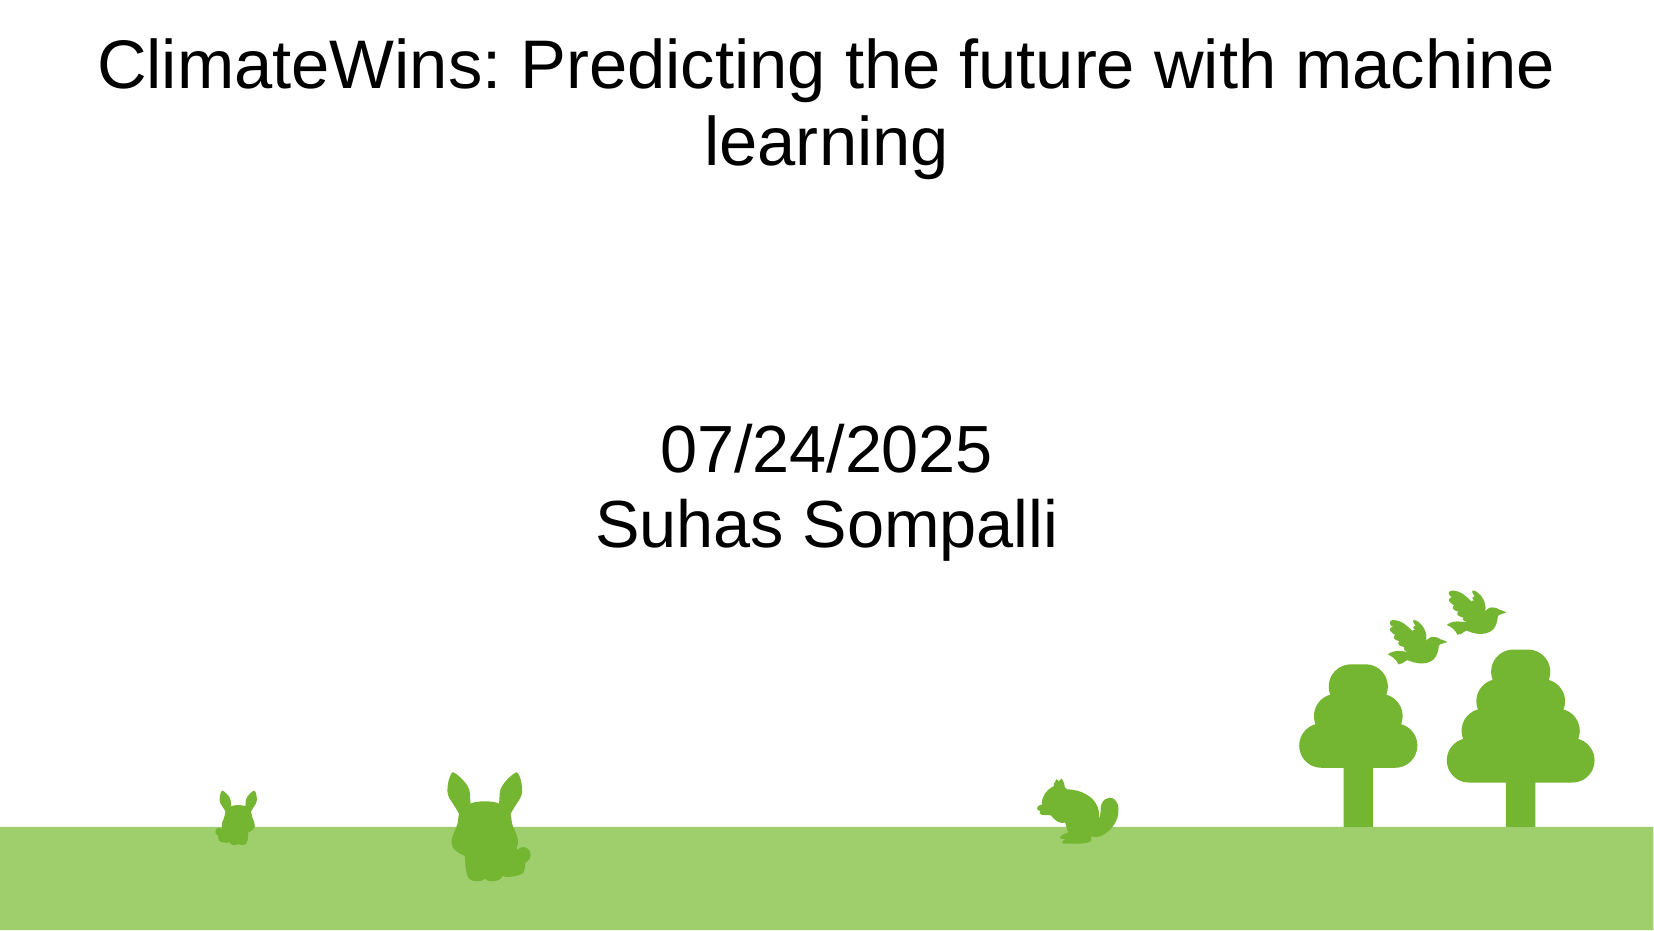

# ClimateWins: Predicting the future with machine learning
07/24/2025
Suhas Sompalli